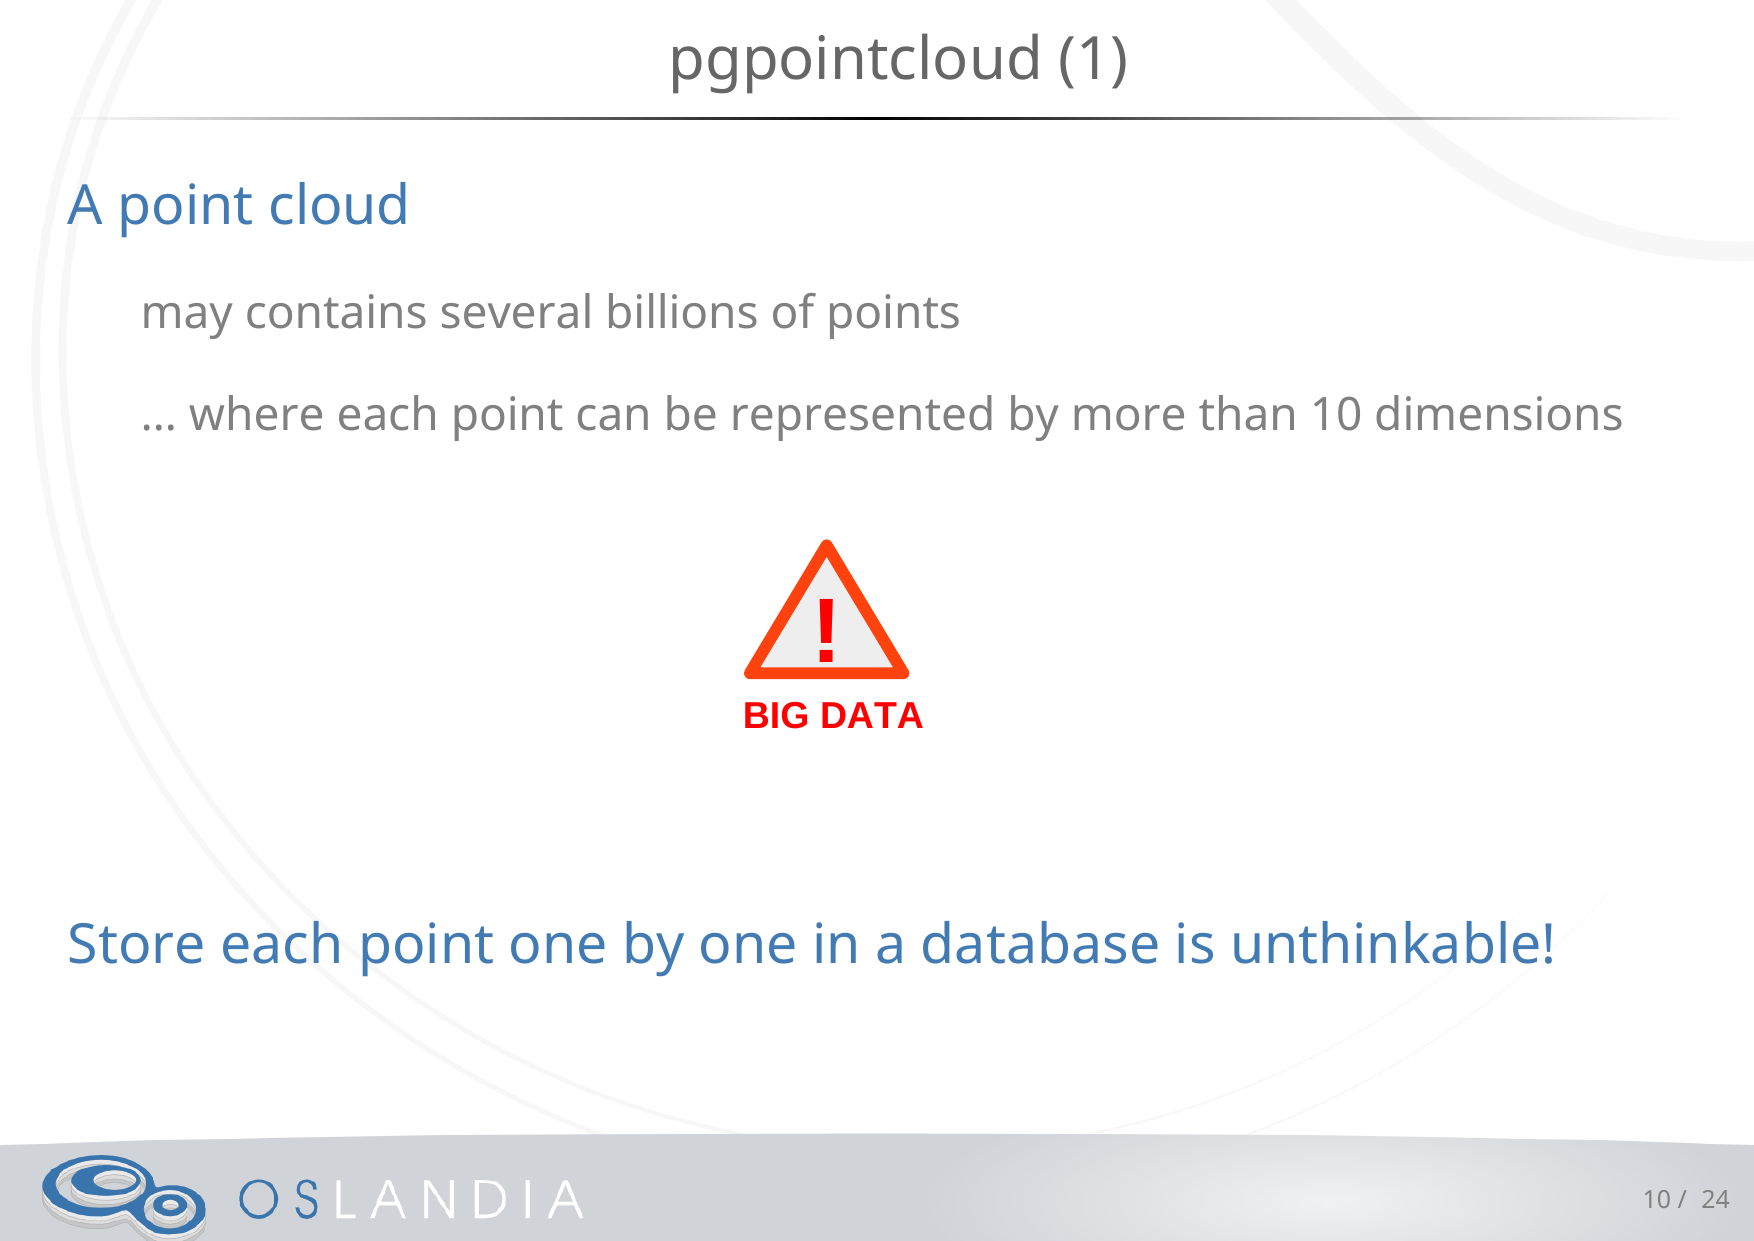

# pgpointcloud (1)
A point cloud
may contains several billions of points
… where each point can be represented by more than 10 dimensions
Store each point one by one in a database is unthinkable!
!
BIG DATA